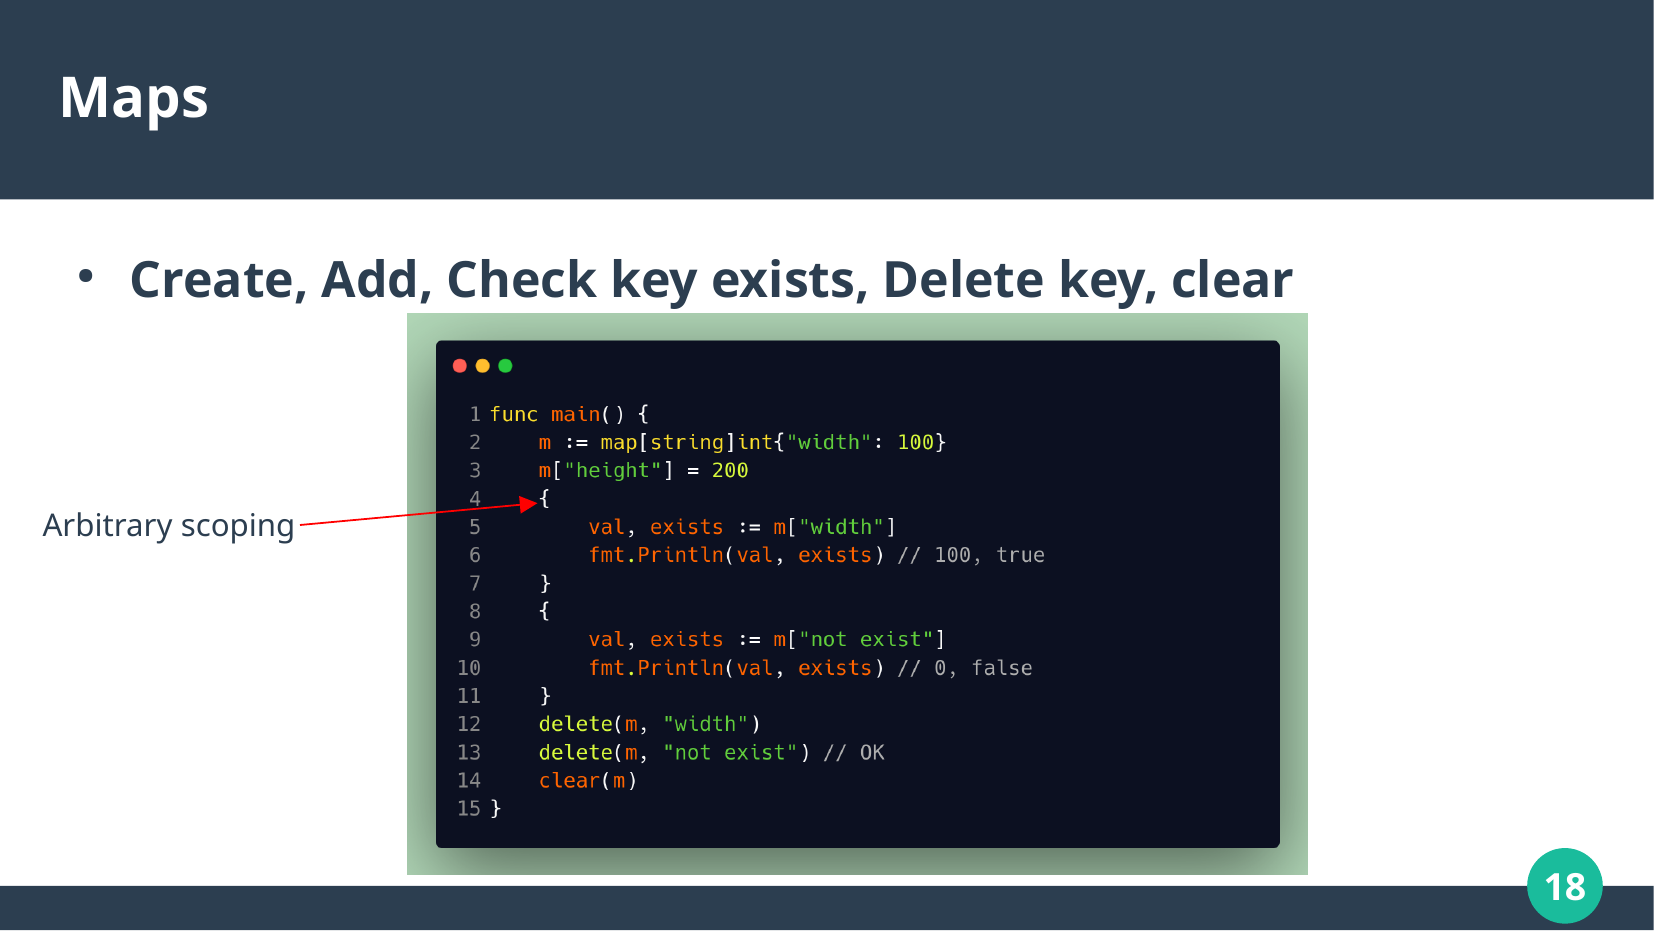

# Maps
Create, Add, Check key exists, Delete key, clear
Arbitrary scoping